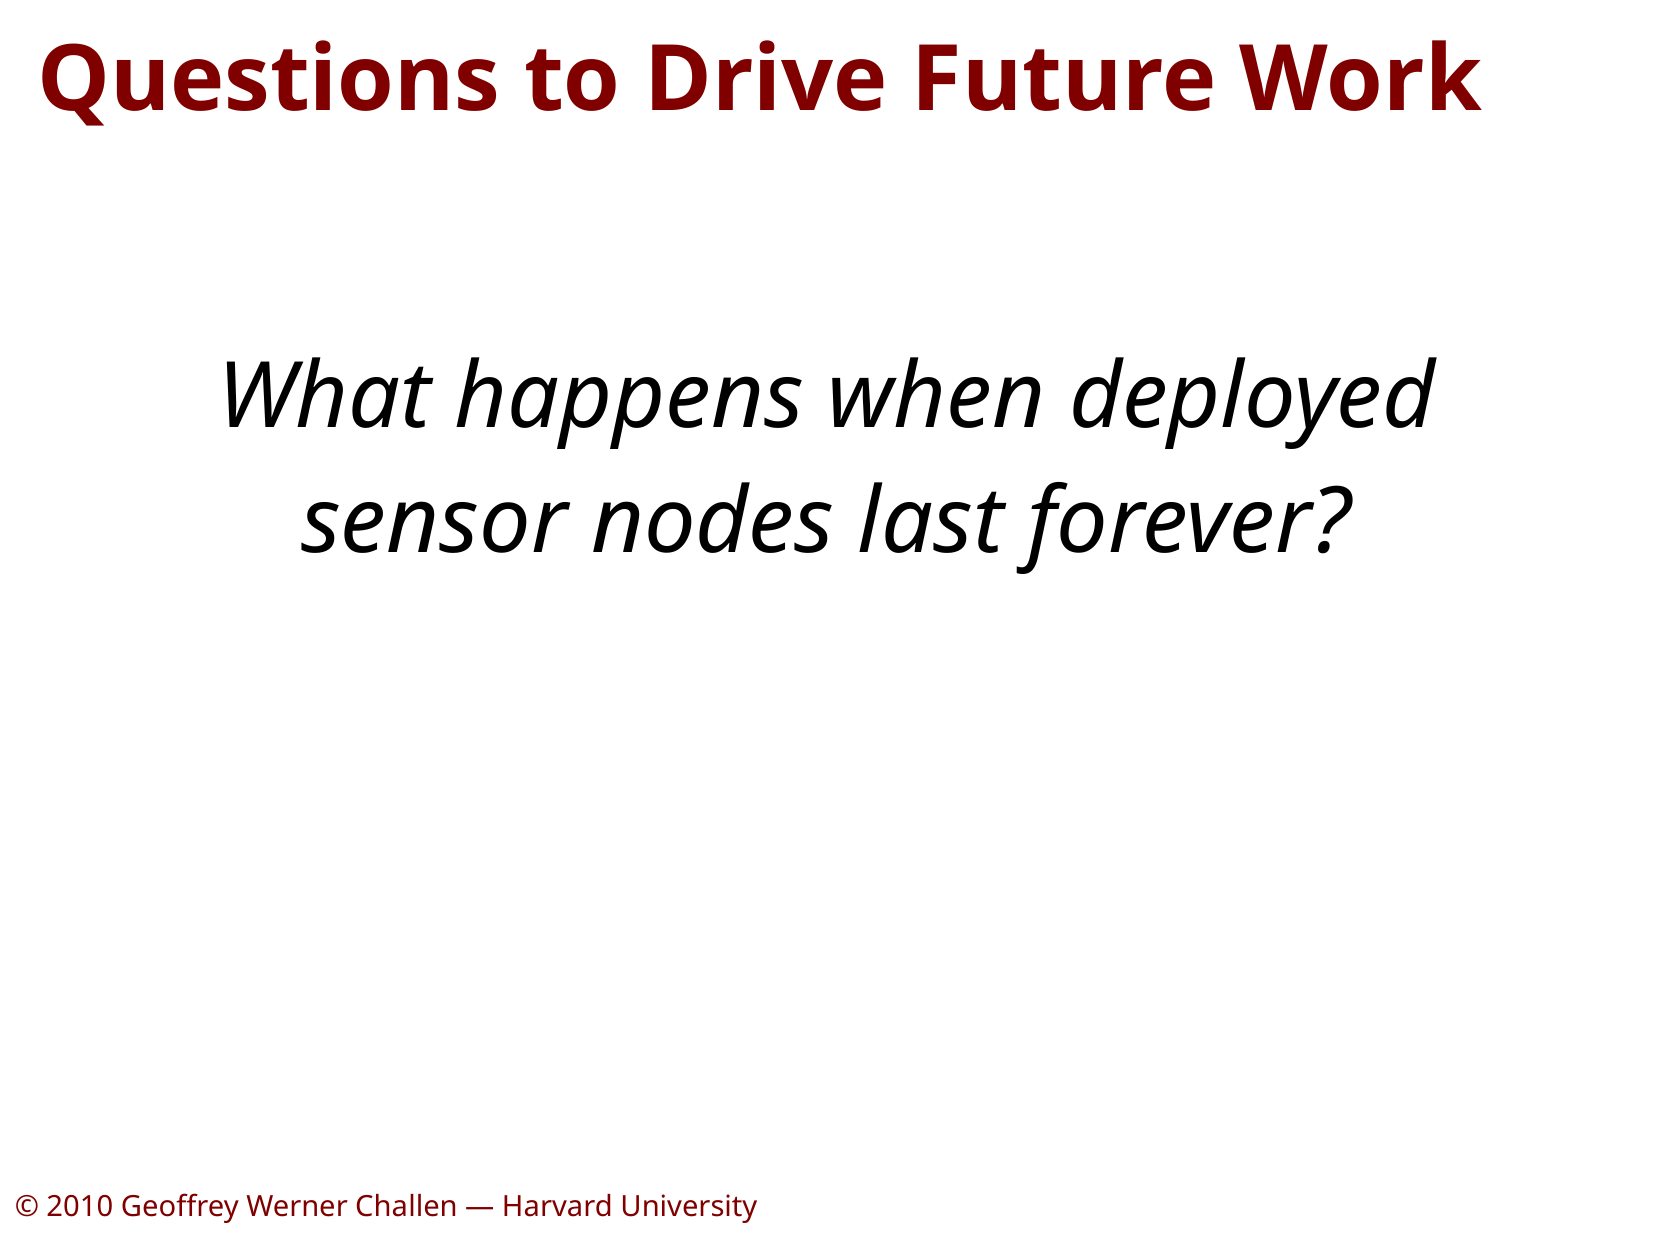

# Questions to Drive Future Work
What happens when deployed sensor nodes last forever?